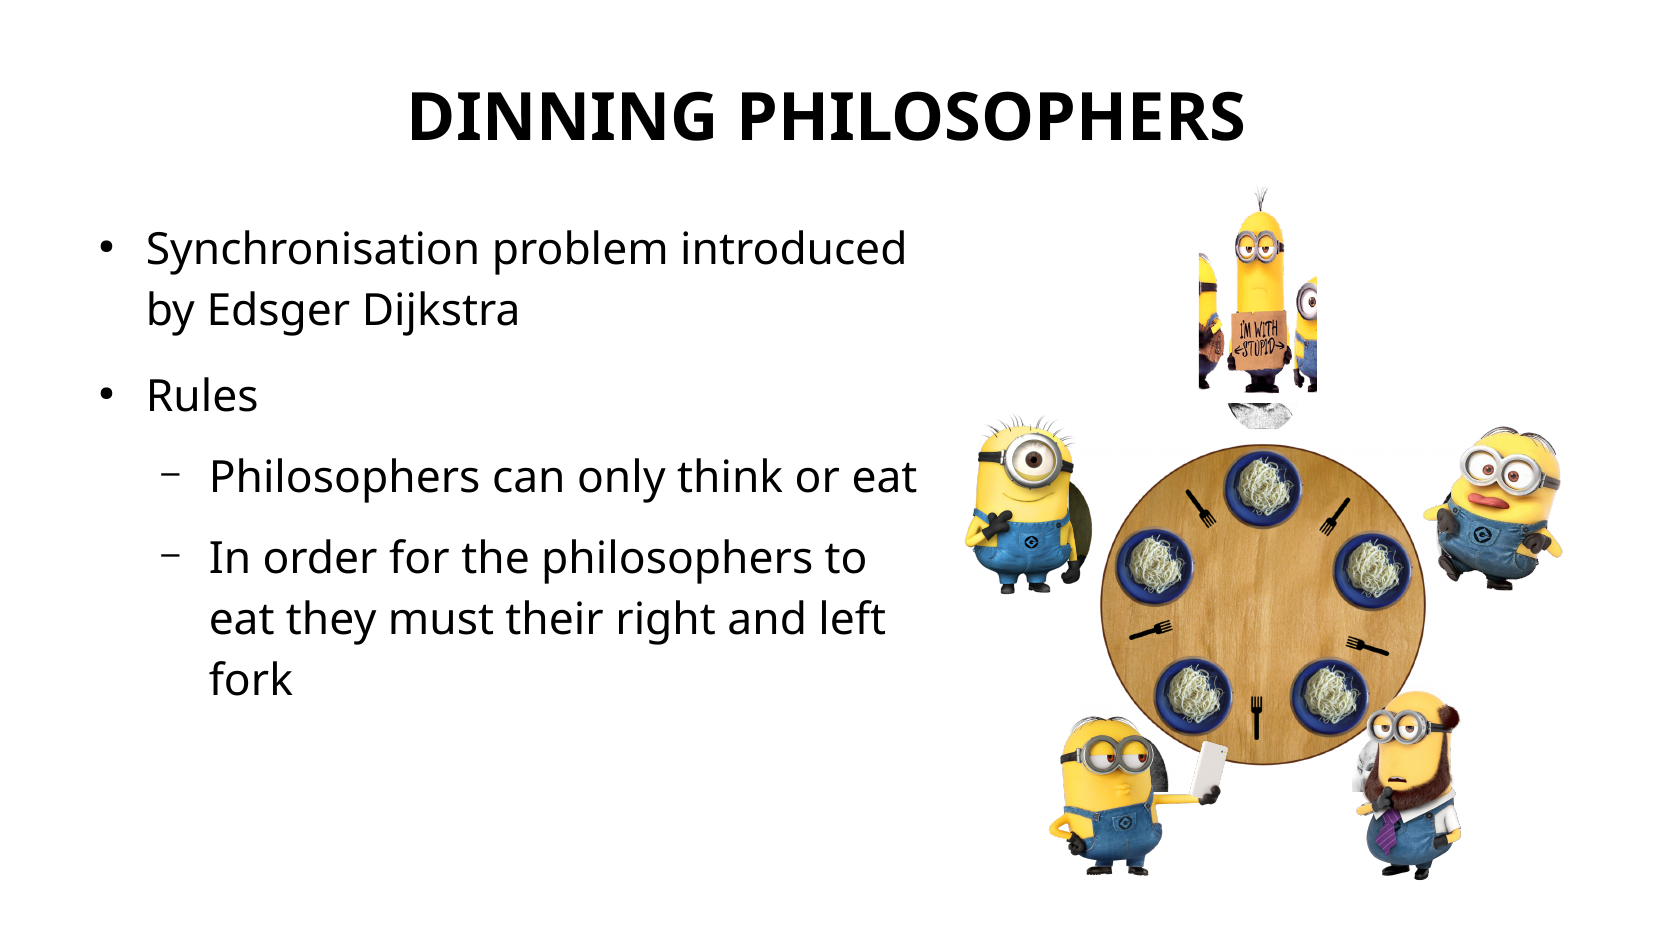

# DINNING PHILOSOPHERS
Synchronisation problem introduced by Edsger Dijkstra
Rules
Philosophers can only think or eat
In order for the philosophers to eat they must their right and left fork